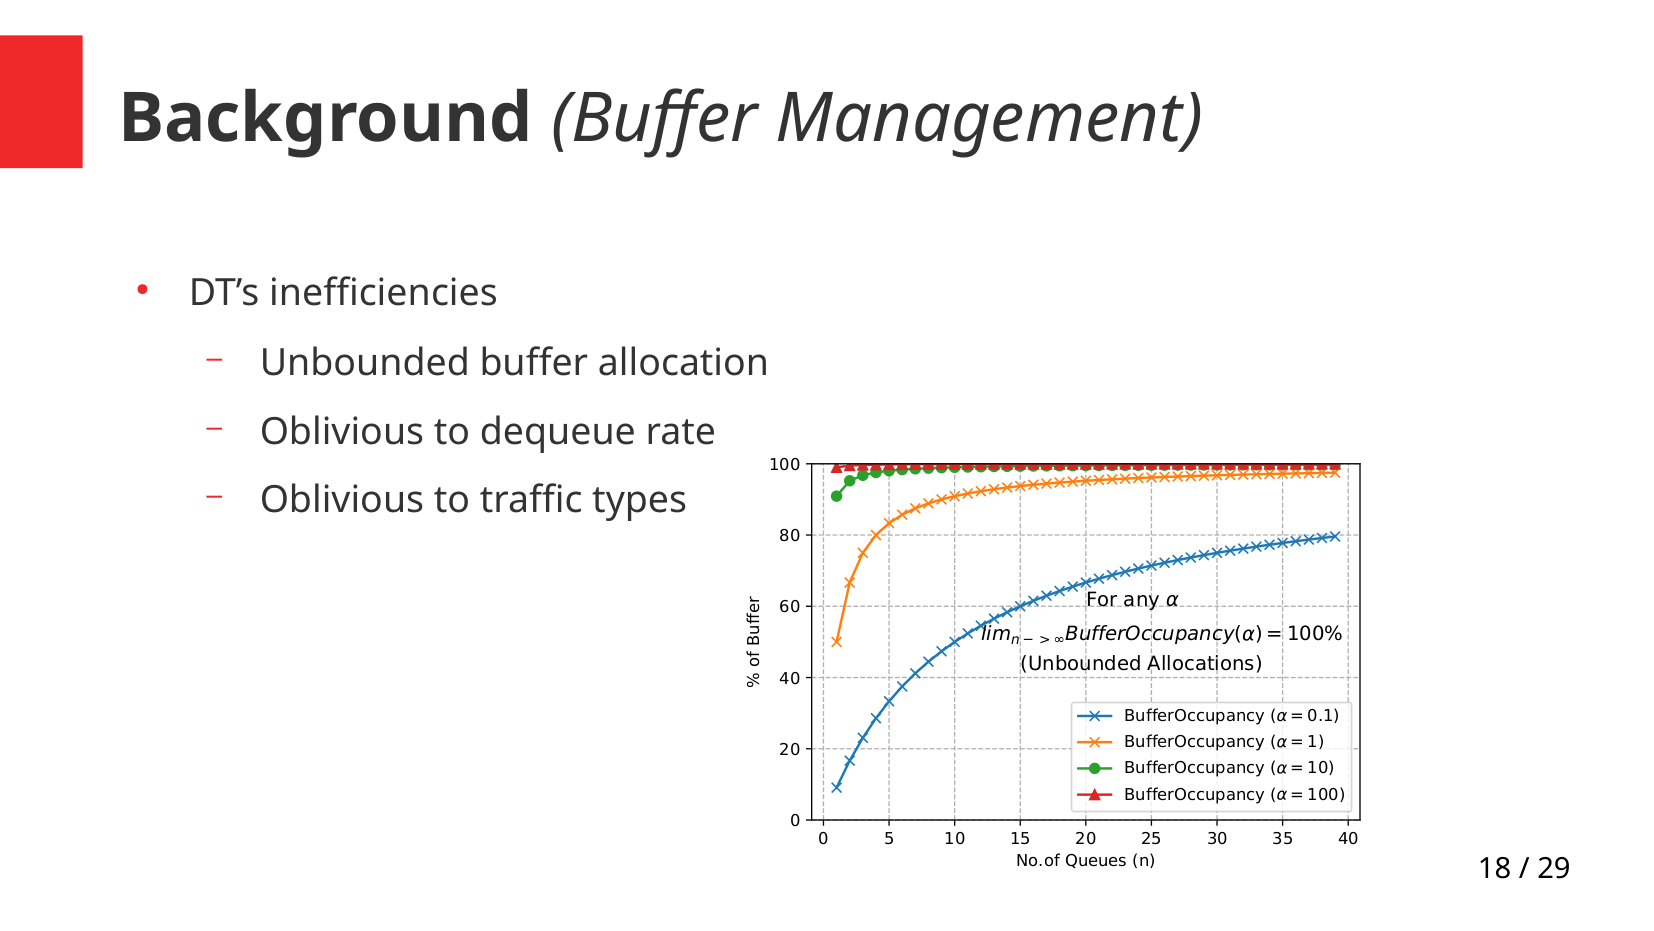

# Background (Buffer Management)
DT’s inefficiencies
Unbounded buffer allocation
Oblivious to dequeue rate
Oblivious to traffic types
18